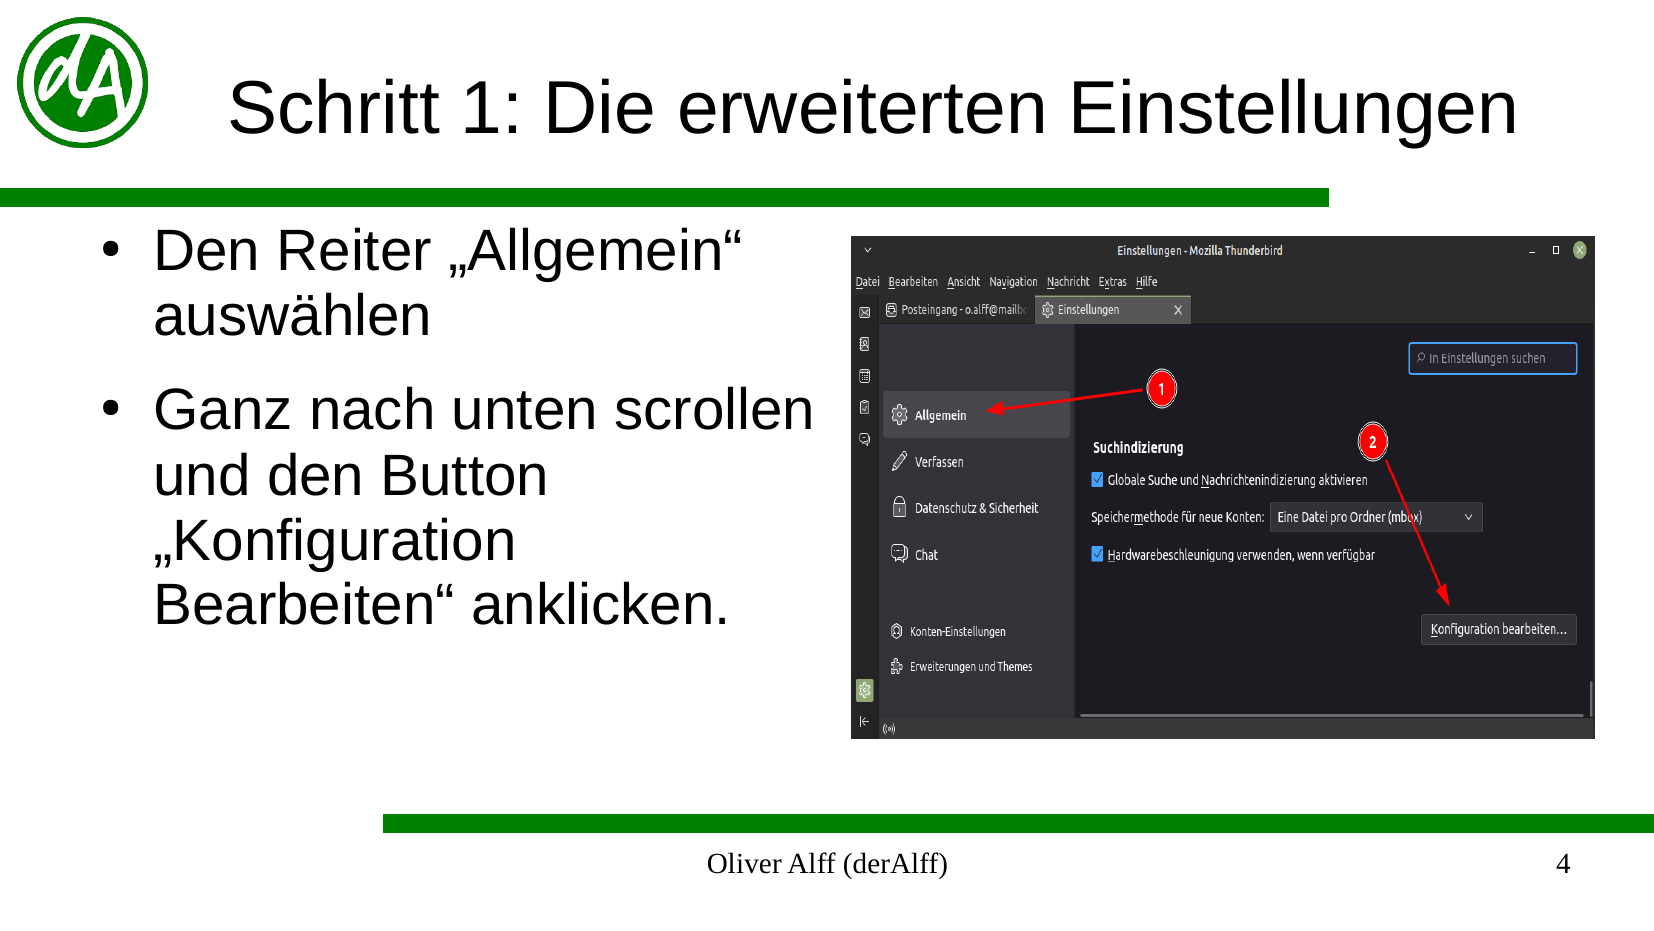

# Schritt 1: Die erweiterten Einstellungen
Den Reiter „Allgemein“ auswählen
Ganz nach unten scrollen und den Button „Konfiguration Bearbeiten“ anklicken.
Oliver Alff (derAlff)
4